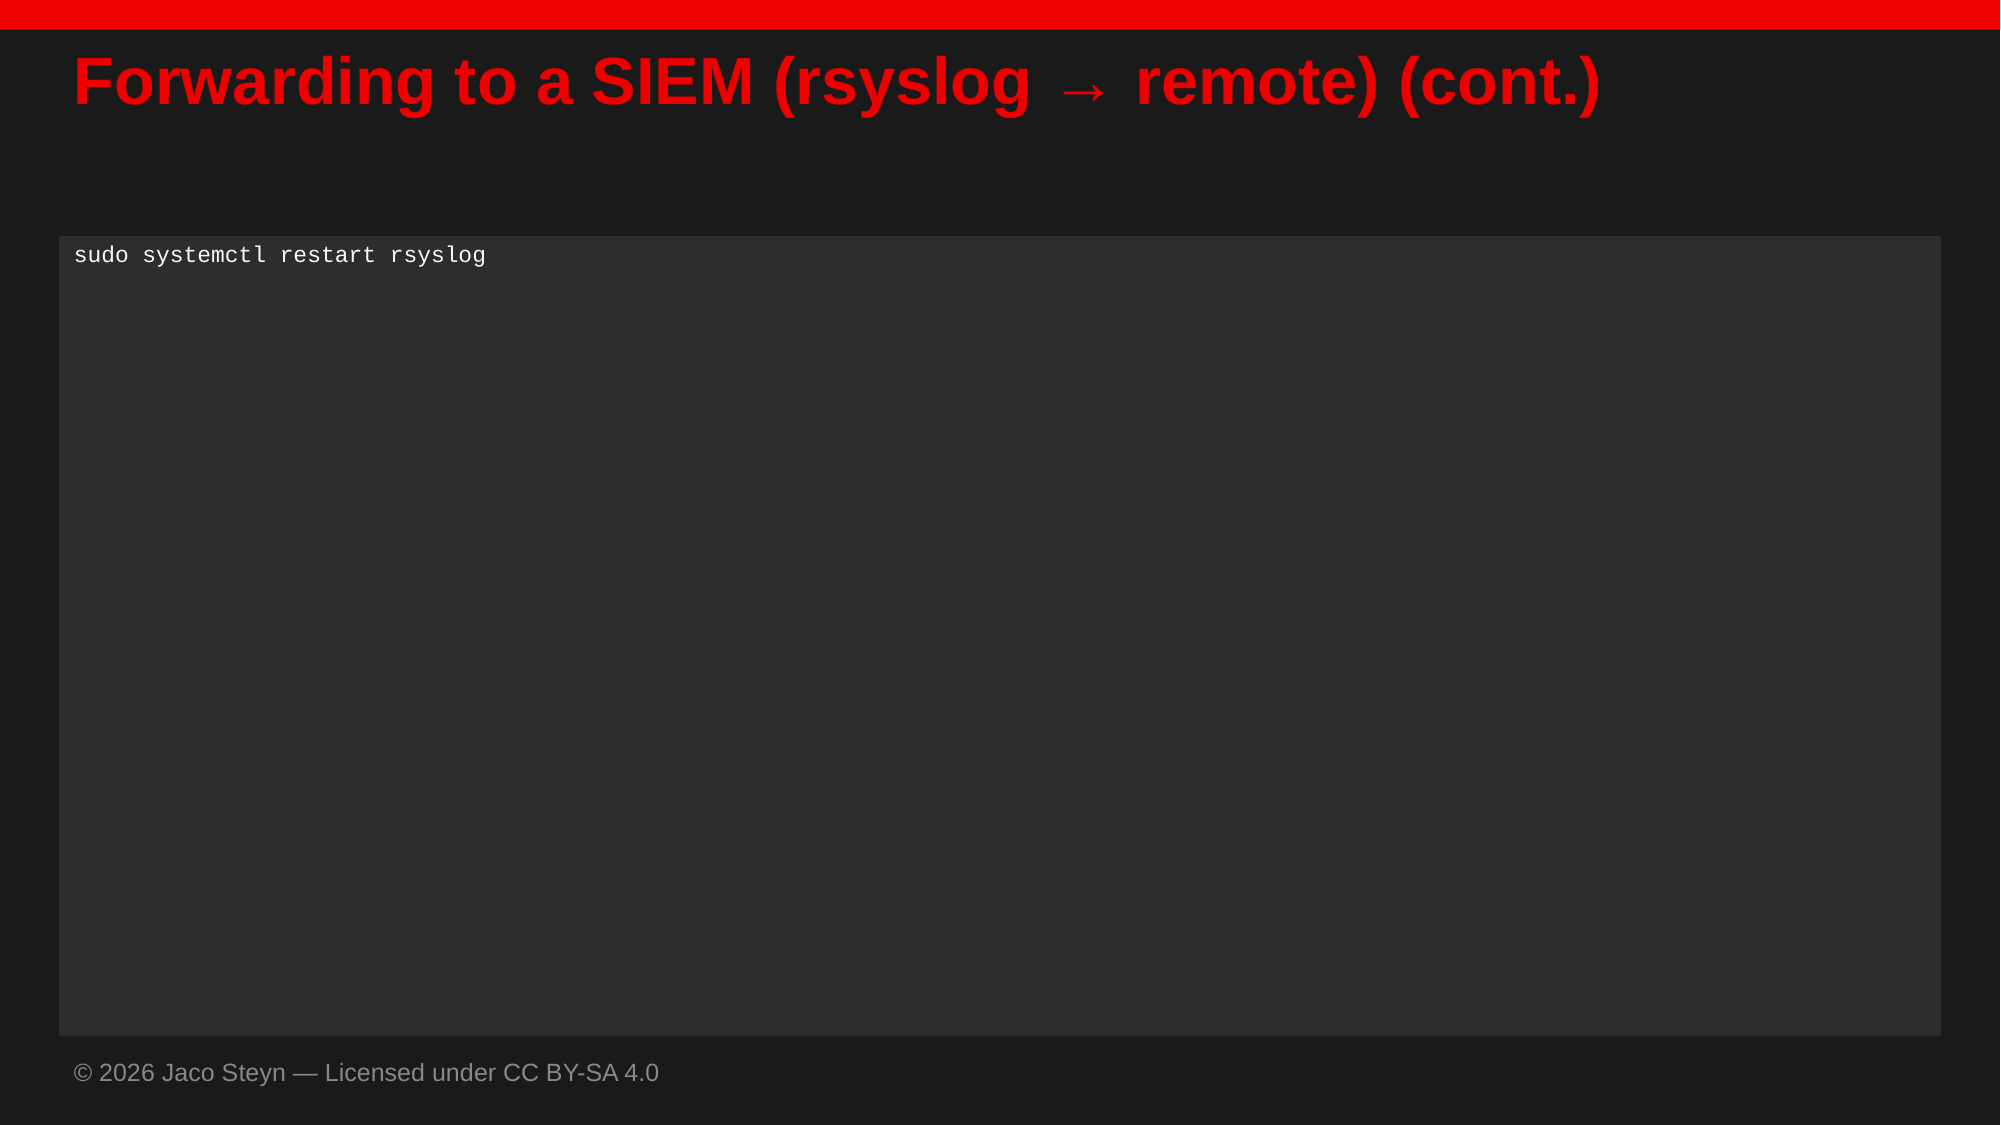

Forwarding to a SIEM (rsyslog → remote) (cont.)
sudo systemctl restart rsyslog
© 2026 Jaco Steyn — Licensed under CC BY-SA 4.0